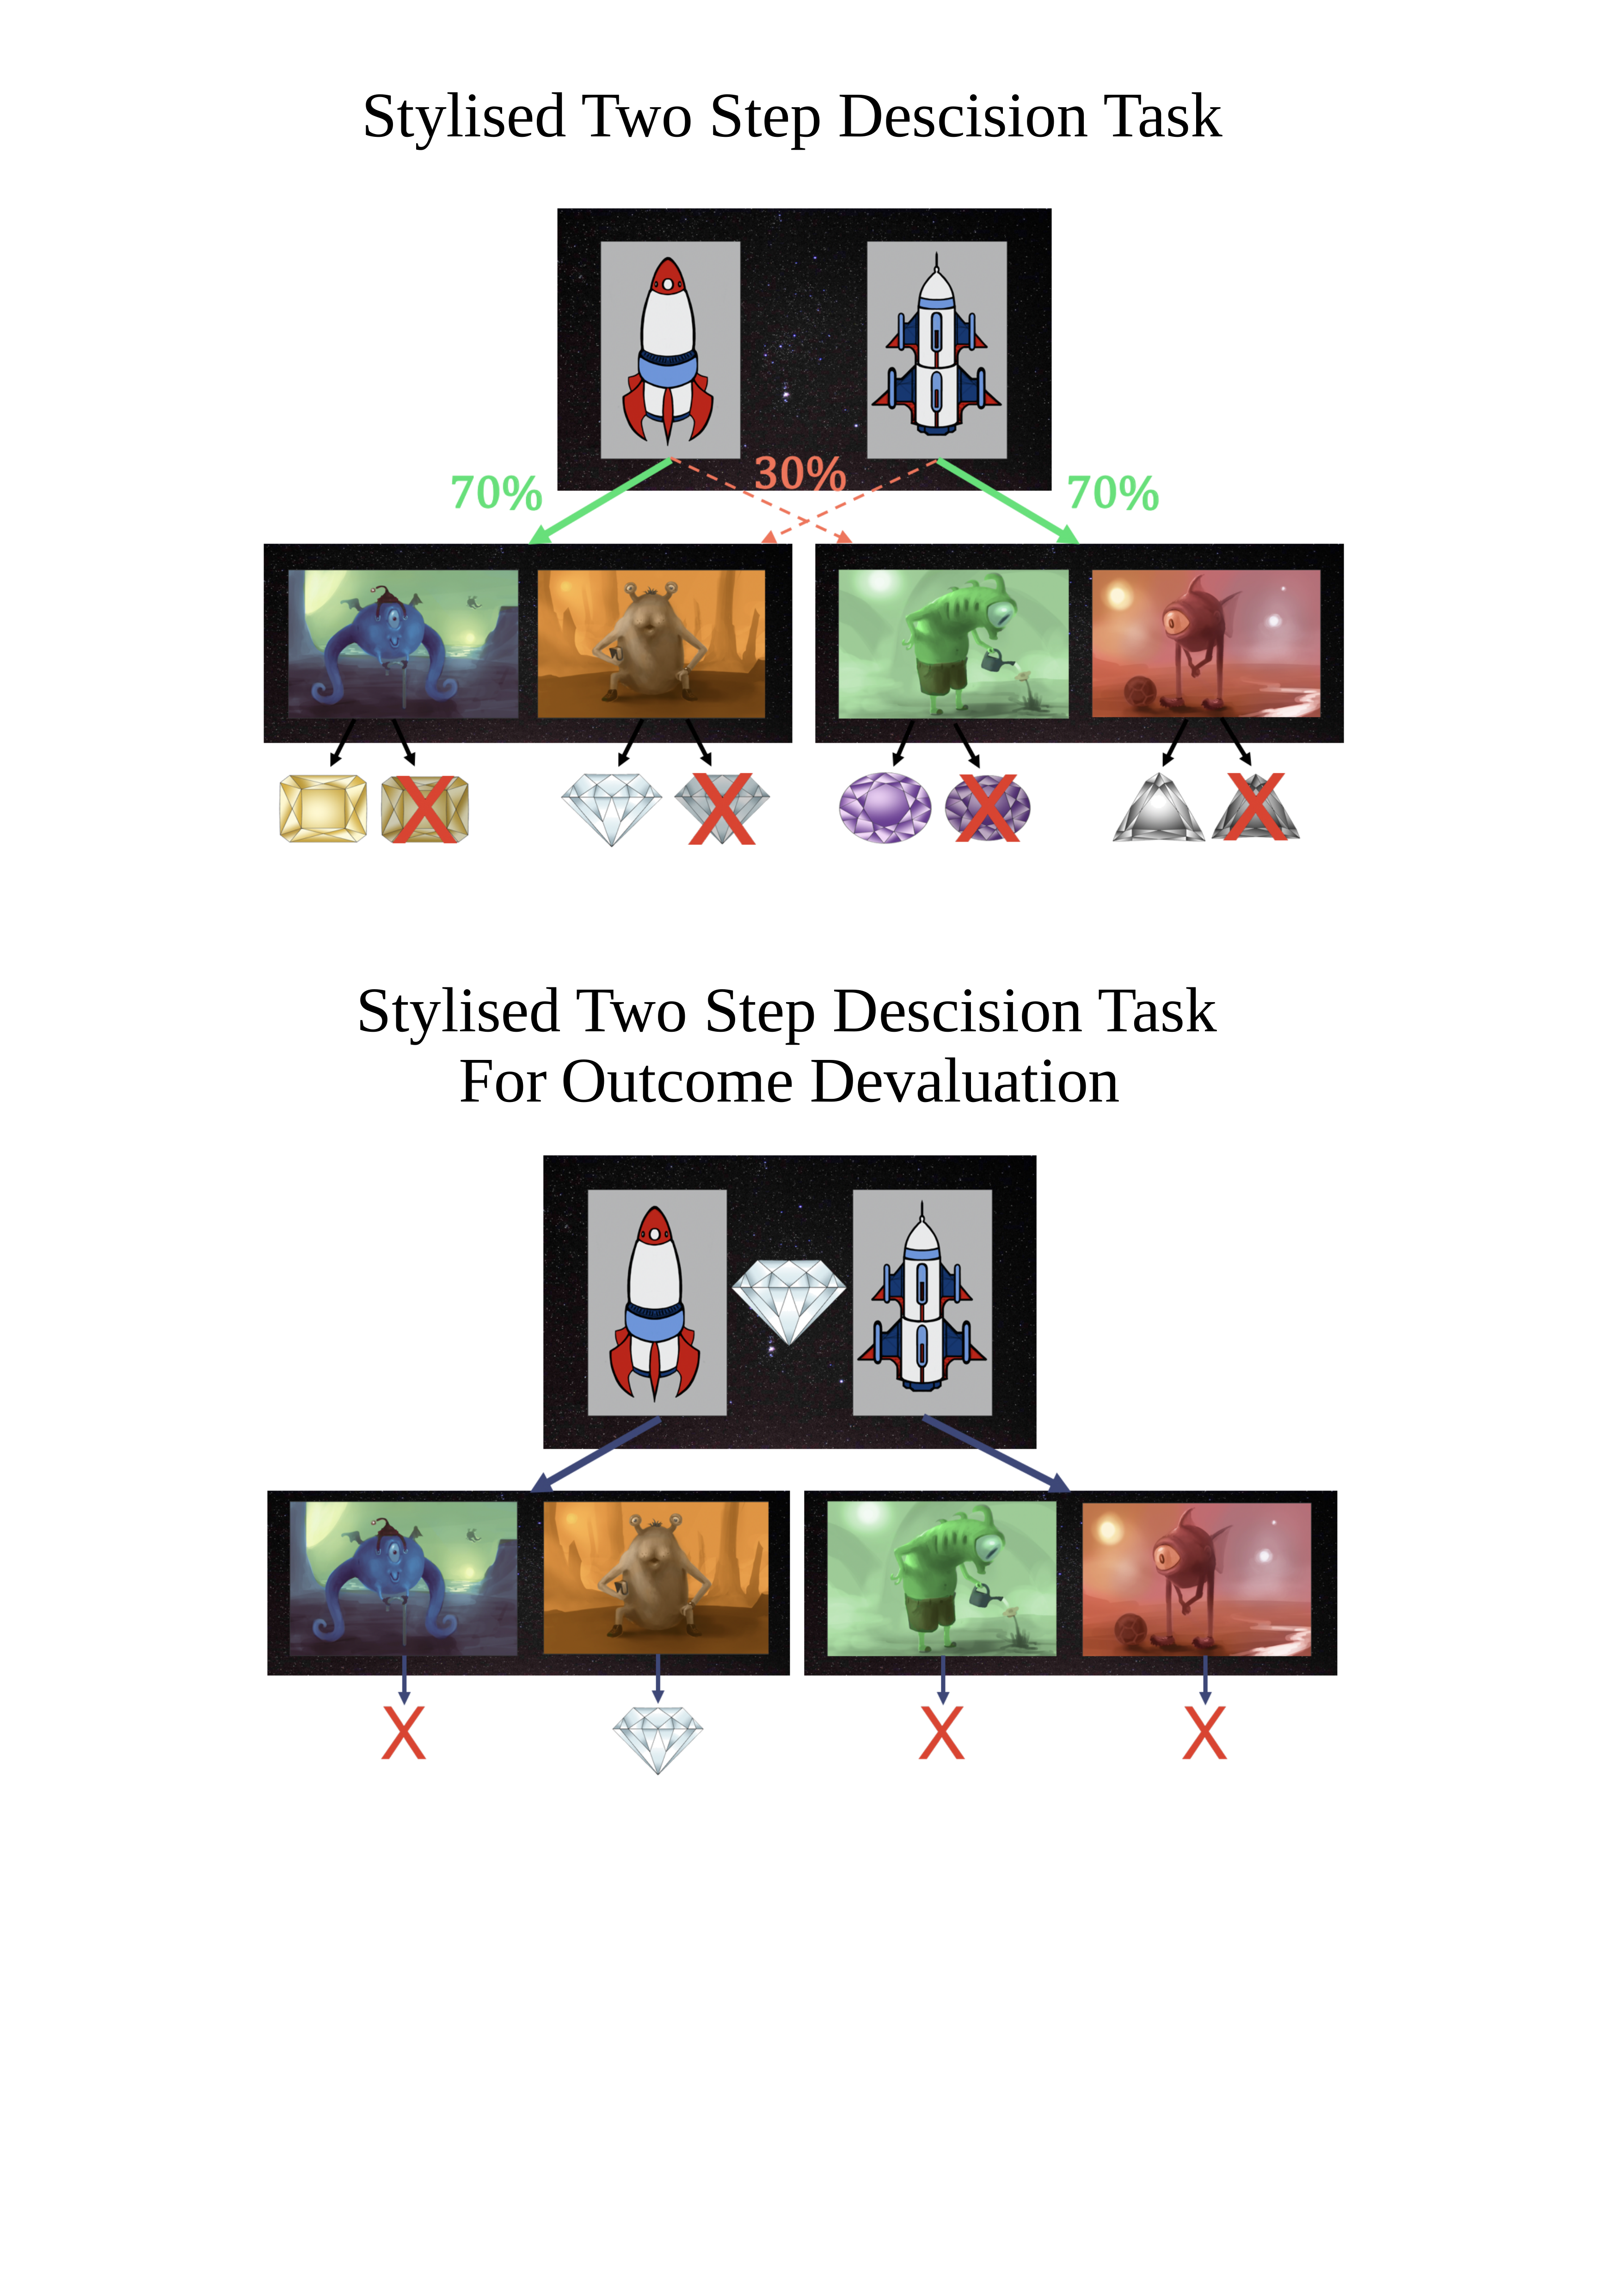

Stylised Two Step Descision Task
Stylised Two Step Descision Task
			For	Outcome Devaluation